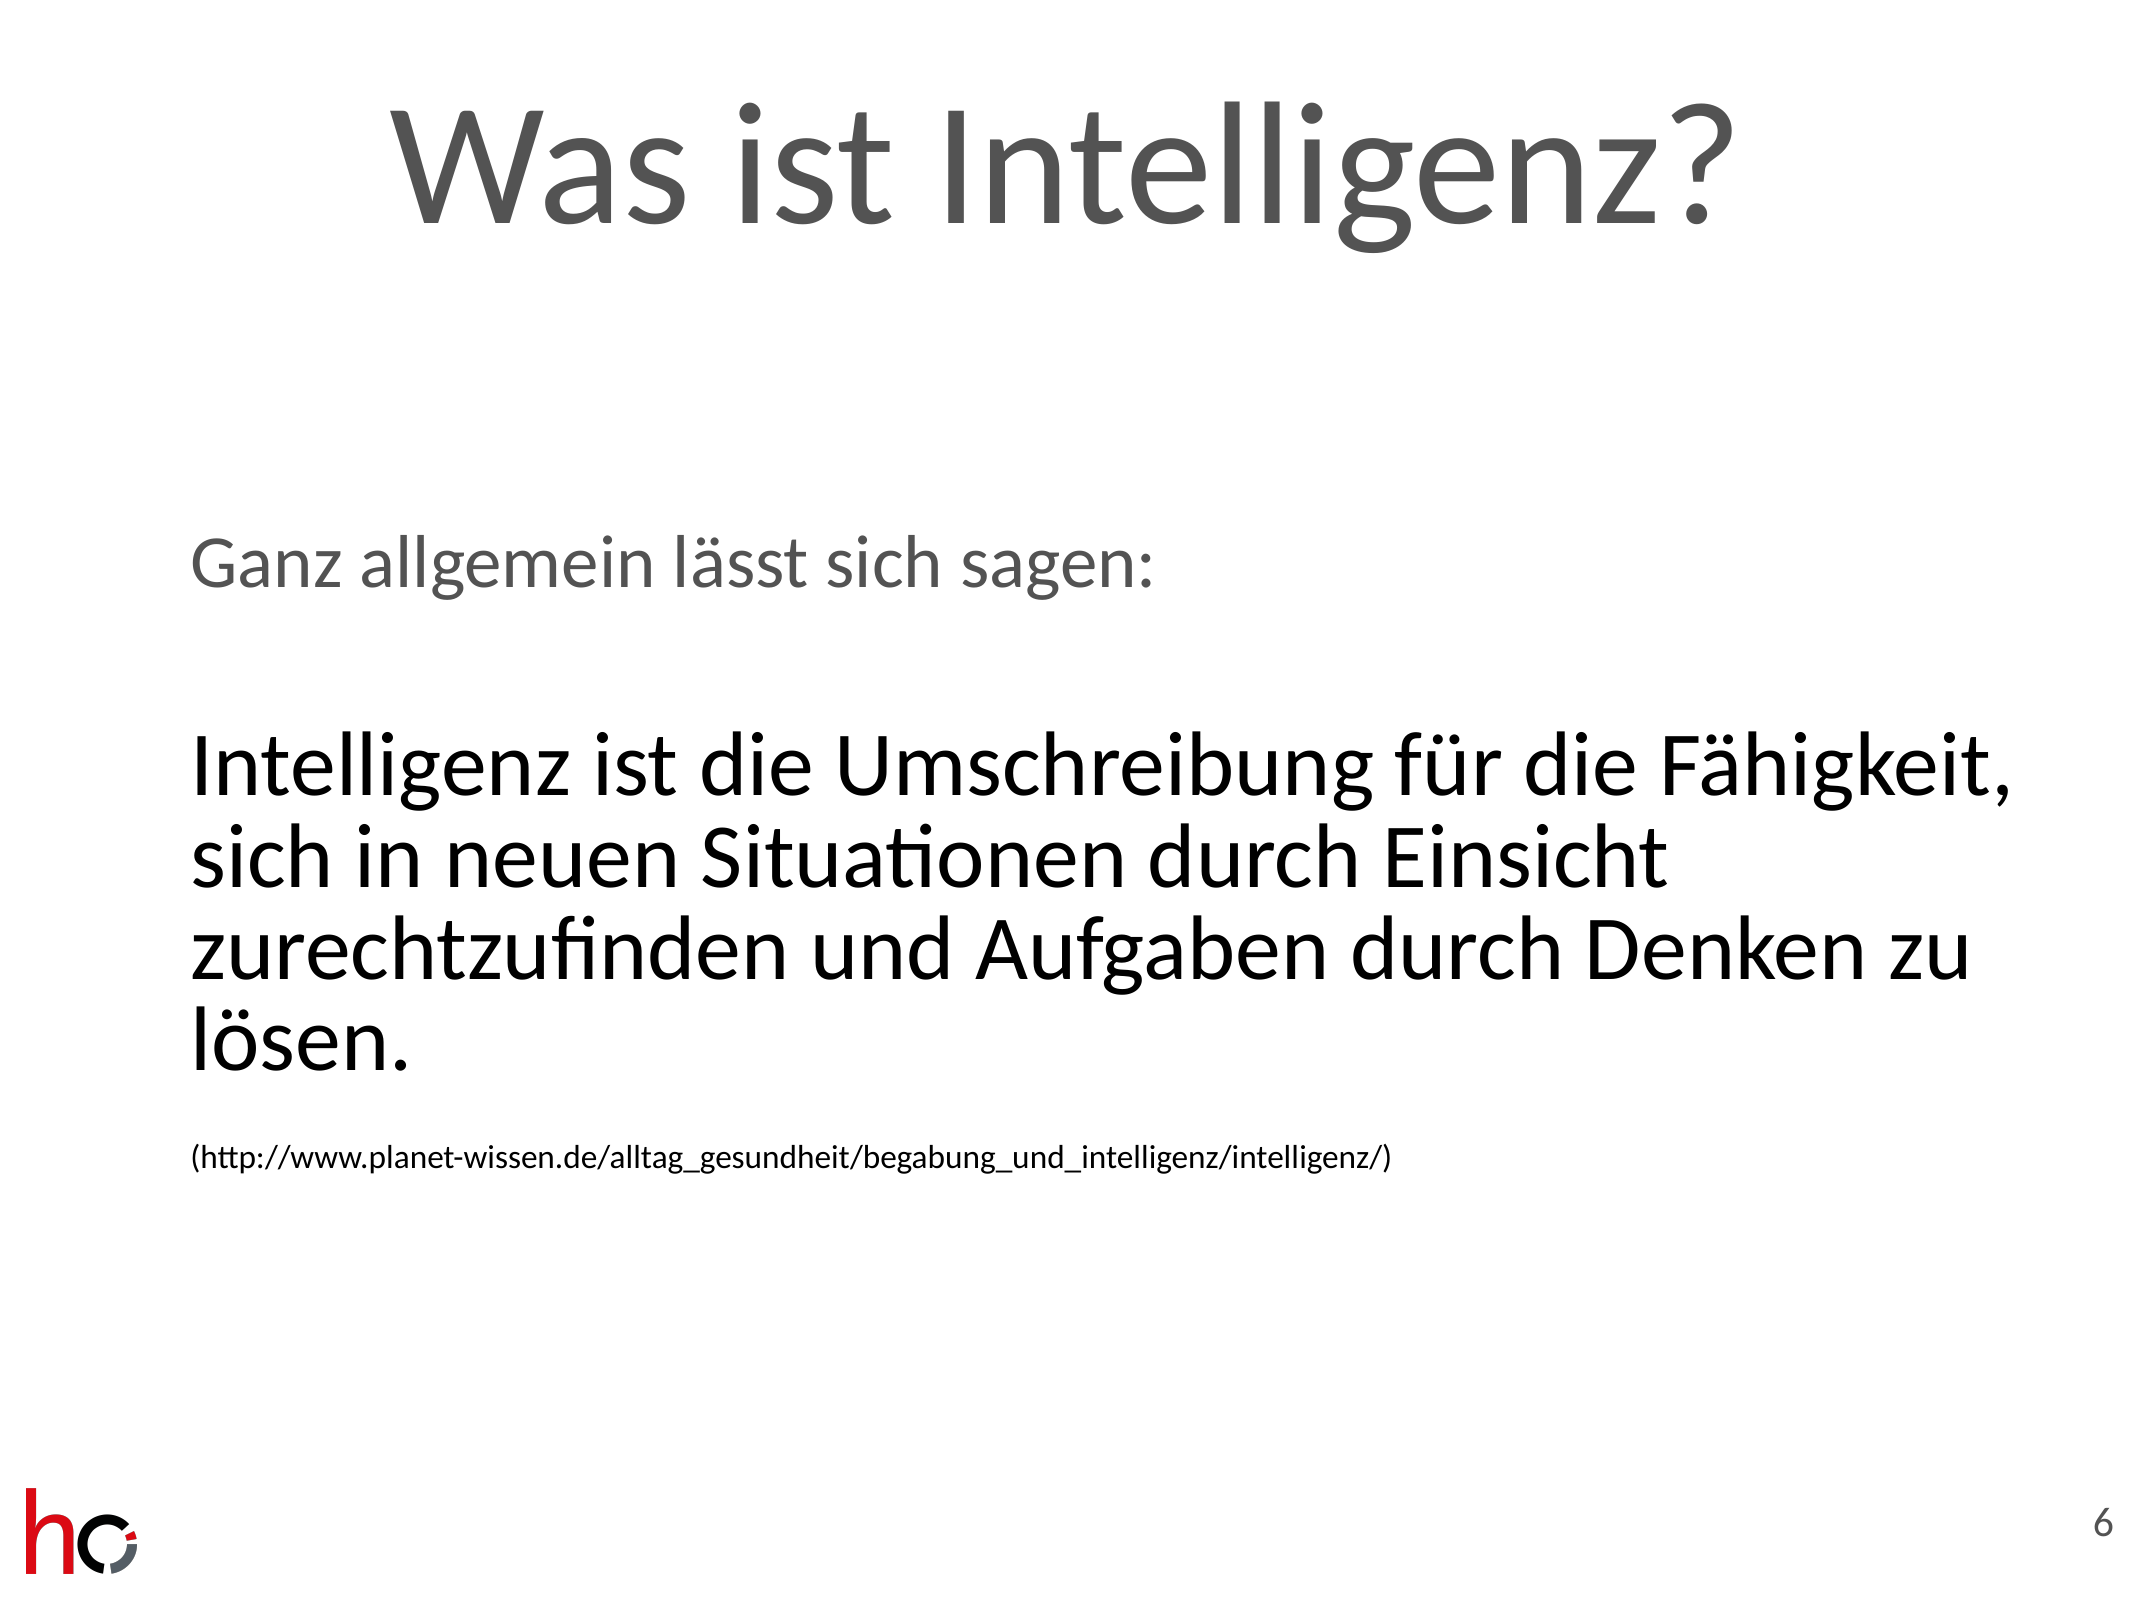

# Was ist Intelligenz?
Ganz allgemein lässt sich sagen:
Intelligenz ist die Umschreibung für die Fähigkeit, sich in neuen Situationen durch Einsicht zurechtzufinden und Aufgaben durch Denken zu lösen.
(http://www.planet-wissen.de/alltag_gesundheit/begabung_und_intelligenz/intelligenz/)